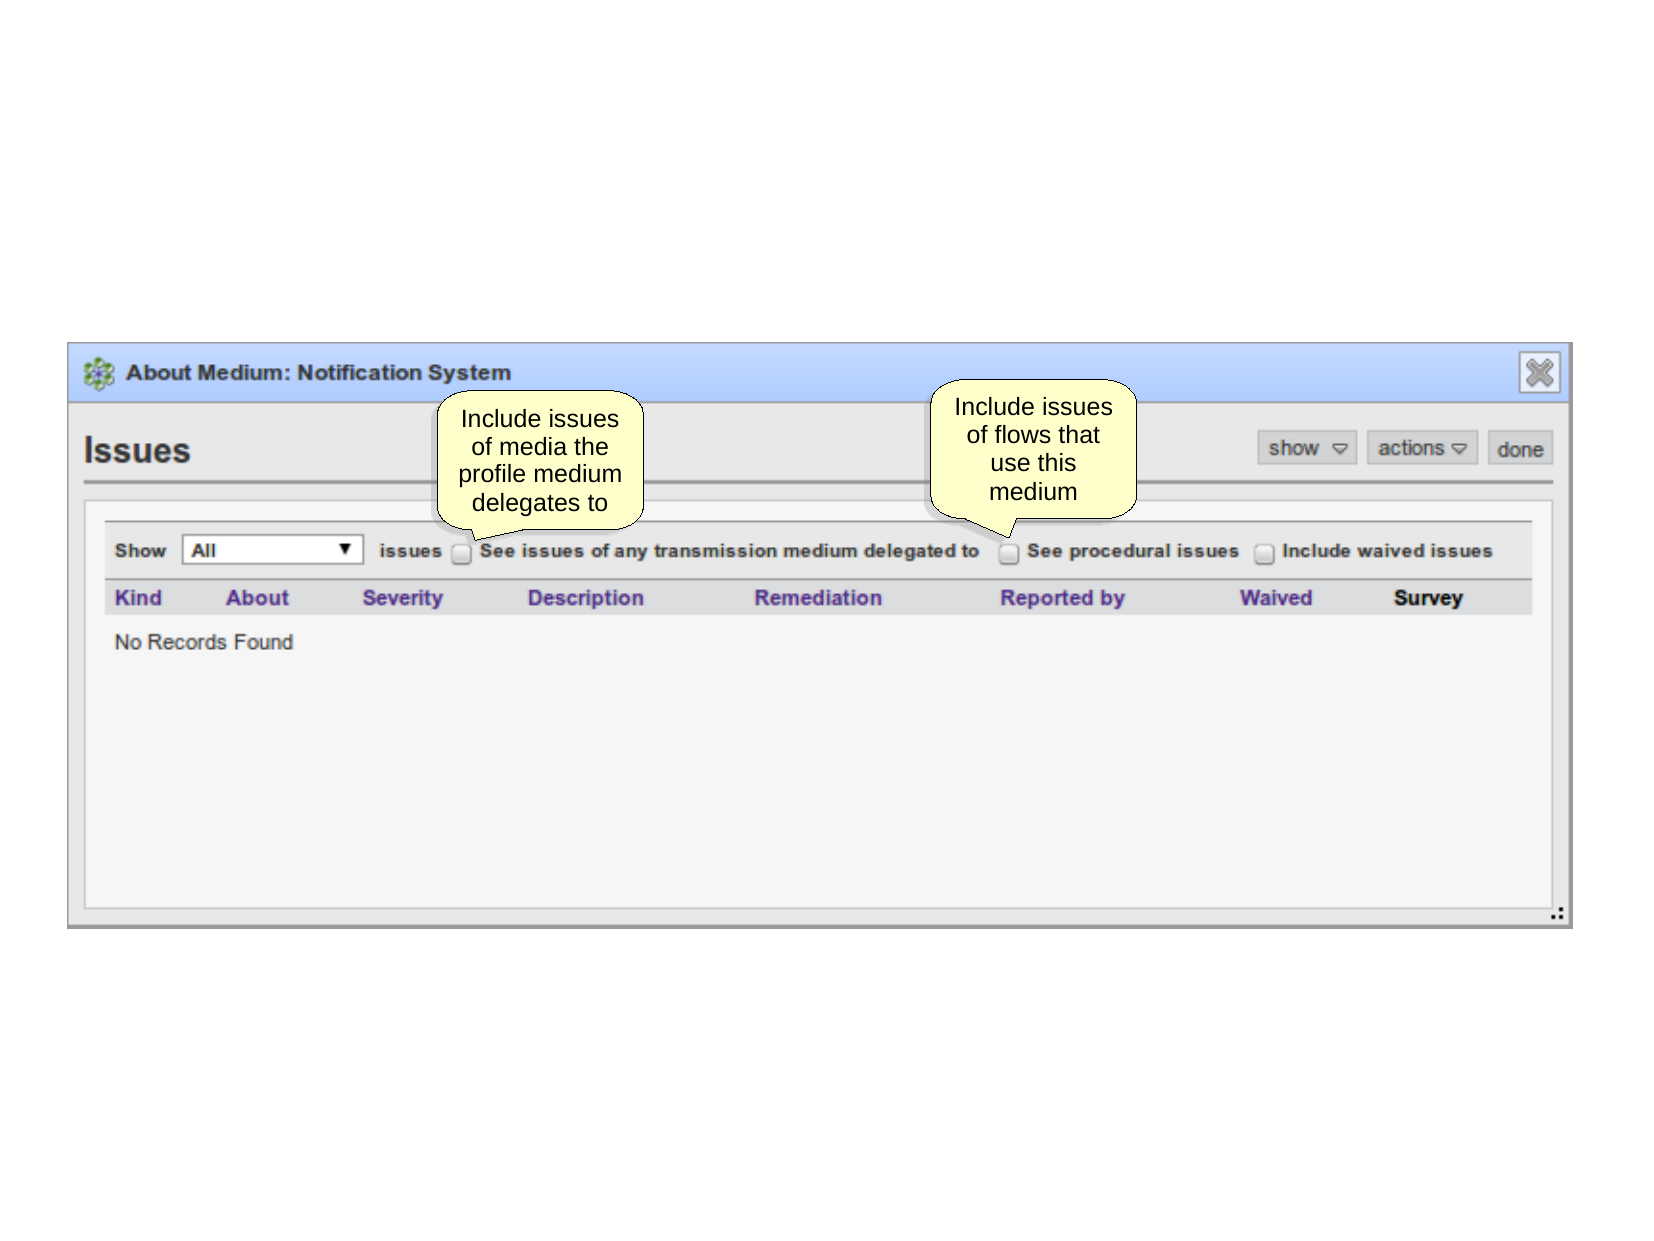

Include issues of flows that use this medium
Include issues of media the profile medium delegates to